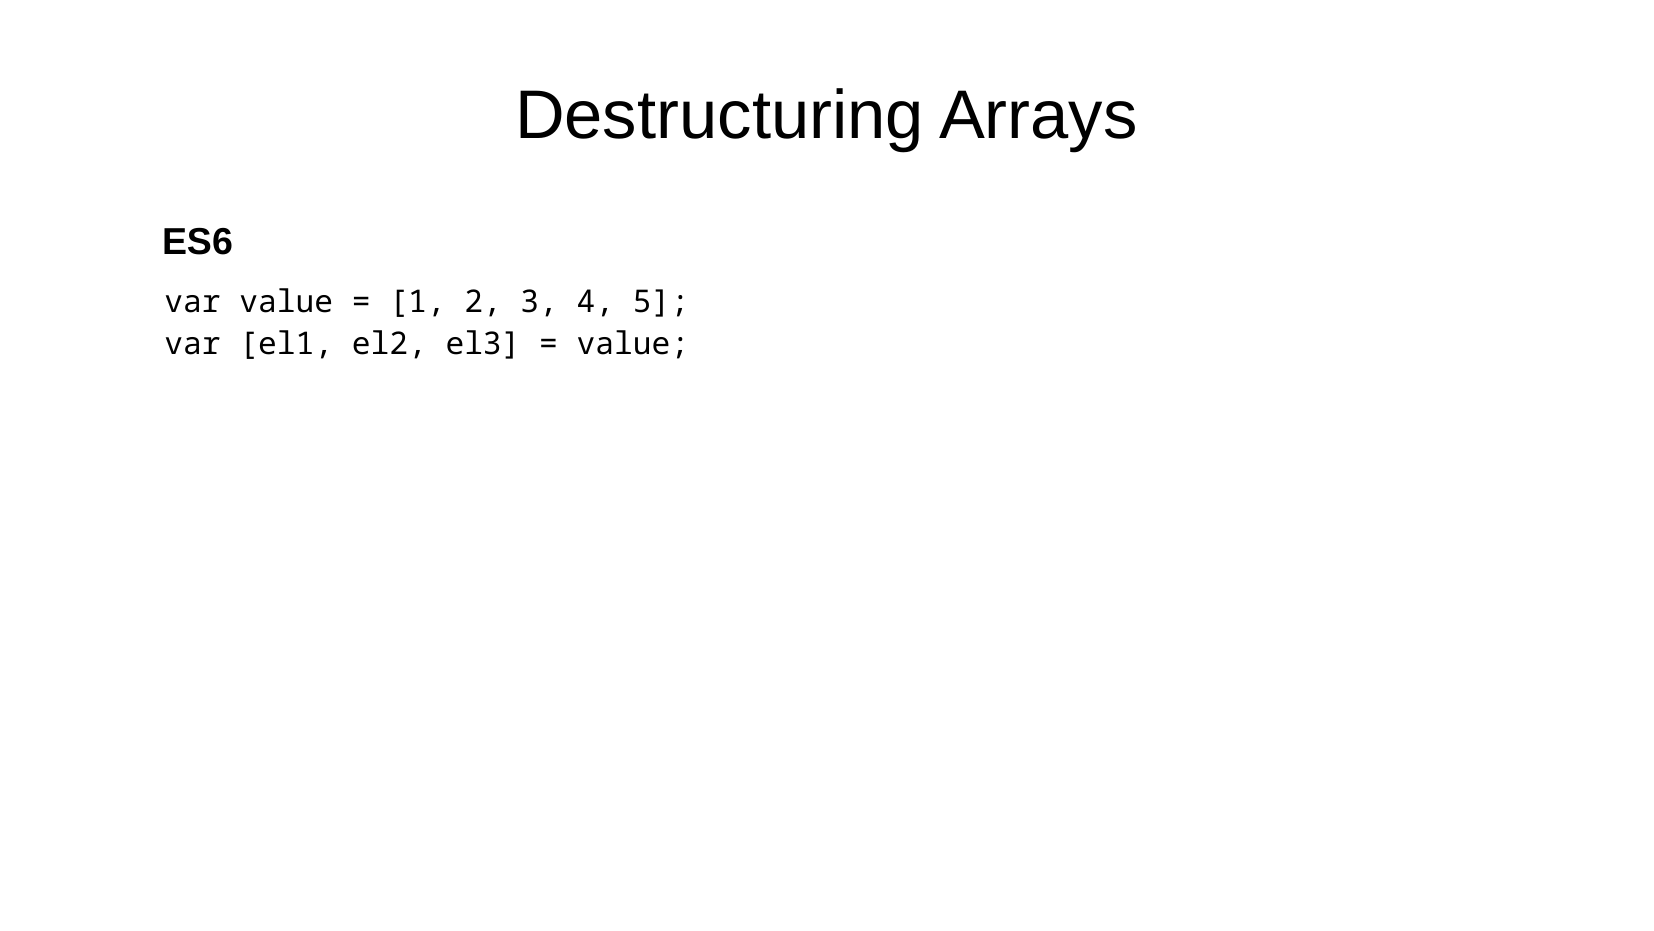

# Destructuring Arrays
ES6
var value = [1, 2, 3, 4, 5];
var [el1, el2, el3] = value;